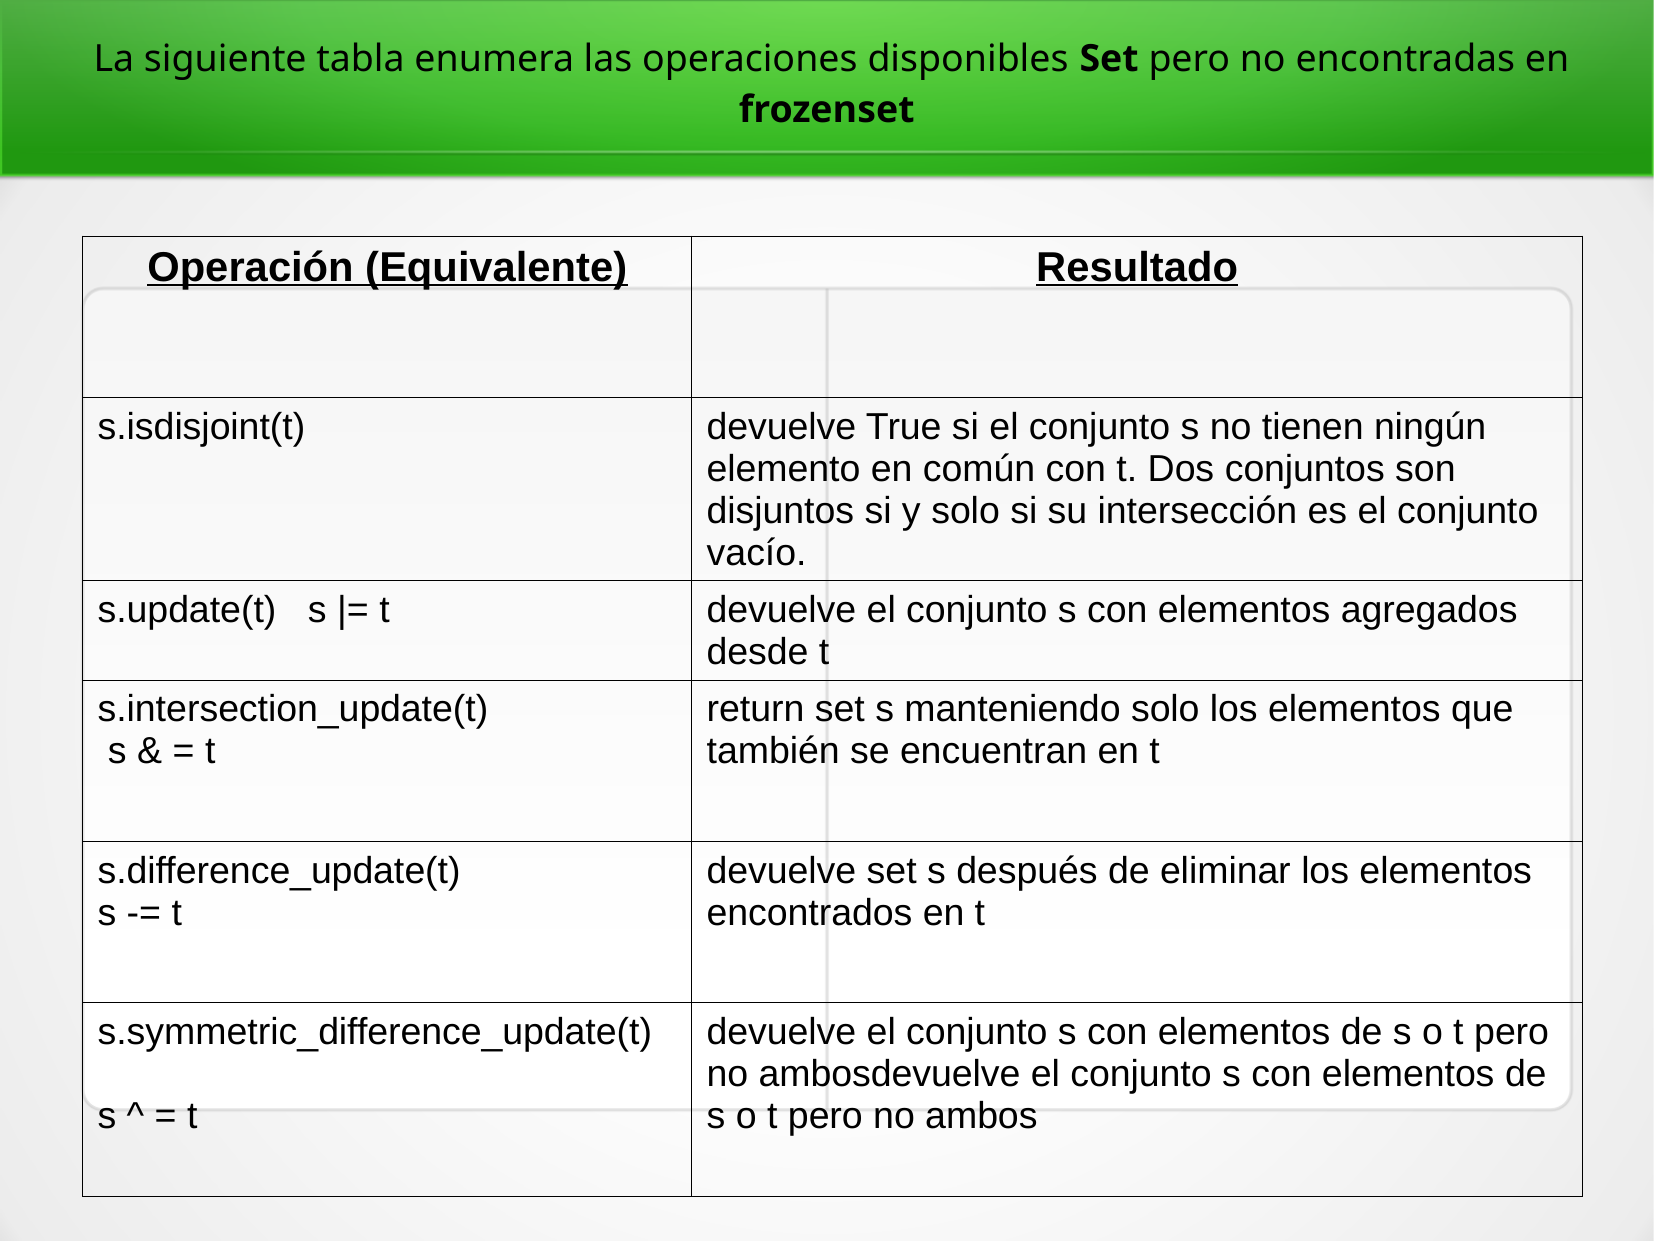

# La siguiente tabla enumera las operaciones disponibles Set pero no encontradas en frozenset
| Operación (Equivalente) | Resultado |
| --- | --- |
| s.isdisjoint(t) | devuelve True si el conjunto s no tienen ningún elemento en común con t. Dos conjuntos son disjuntos si y solo si su intersección es el conjunto vacío. |
| s.update(t) s |= t | devuelve el conjunto s con elementos agregados desde t |
| s.intersection\_update(t) s & = t | return set s manteniendo solo los elementos que también se encuentran en t |
| s.difference\_update(t) s -= t | devuelve set s después de eliminar los elementos encontrados en t |
| s.symmetric\_difference\_update(t) s ^ = t | devuelve el conjunto s con elementos de s o t pero no ambosdevuelve el conjunto s con elementos de s o t pero no ambos |